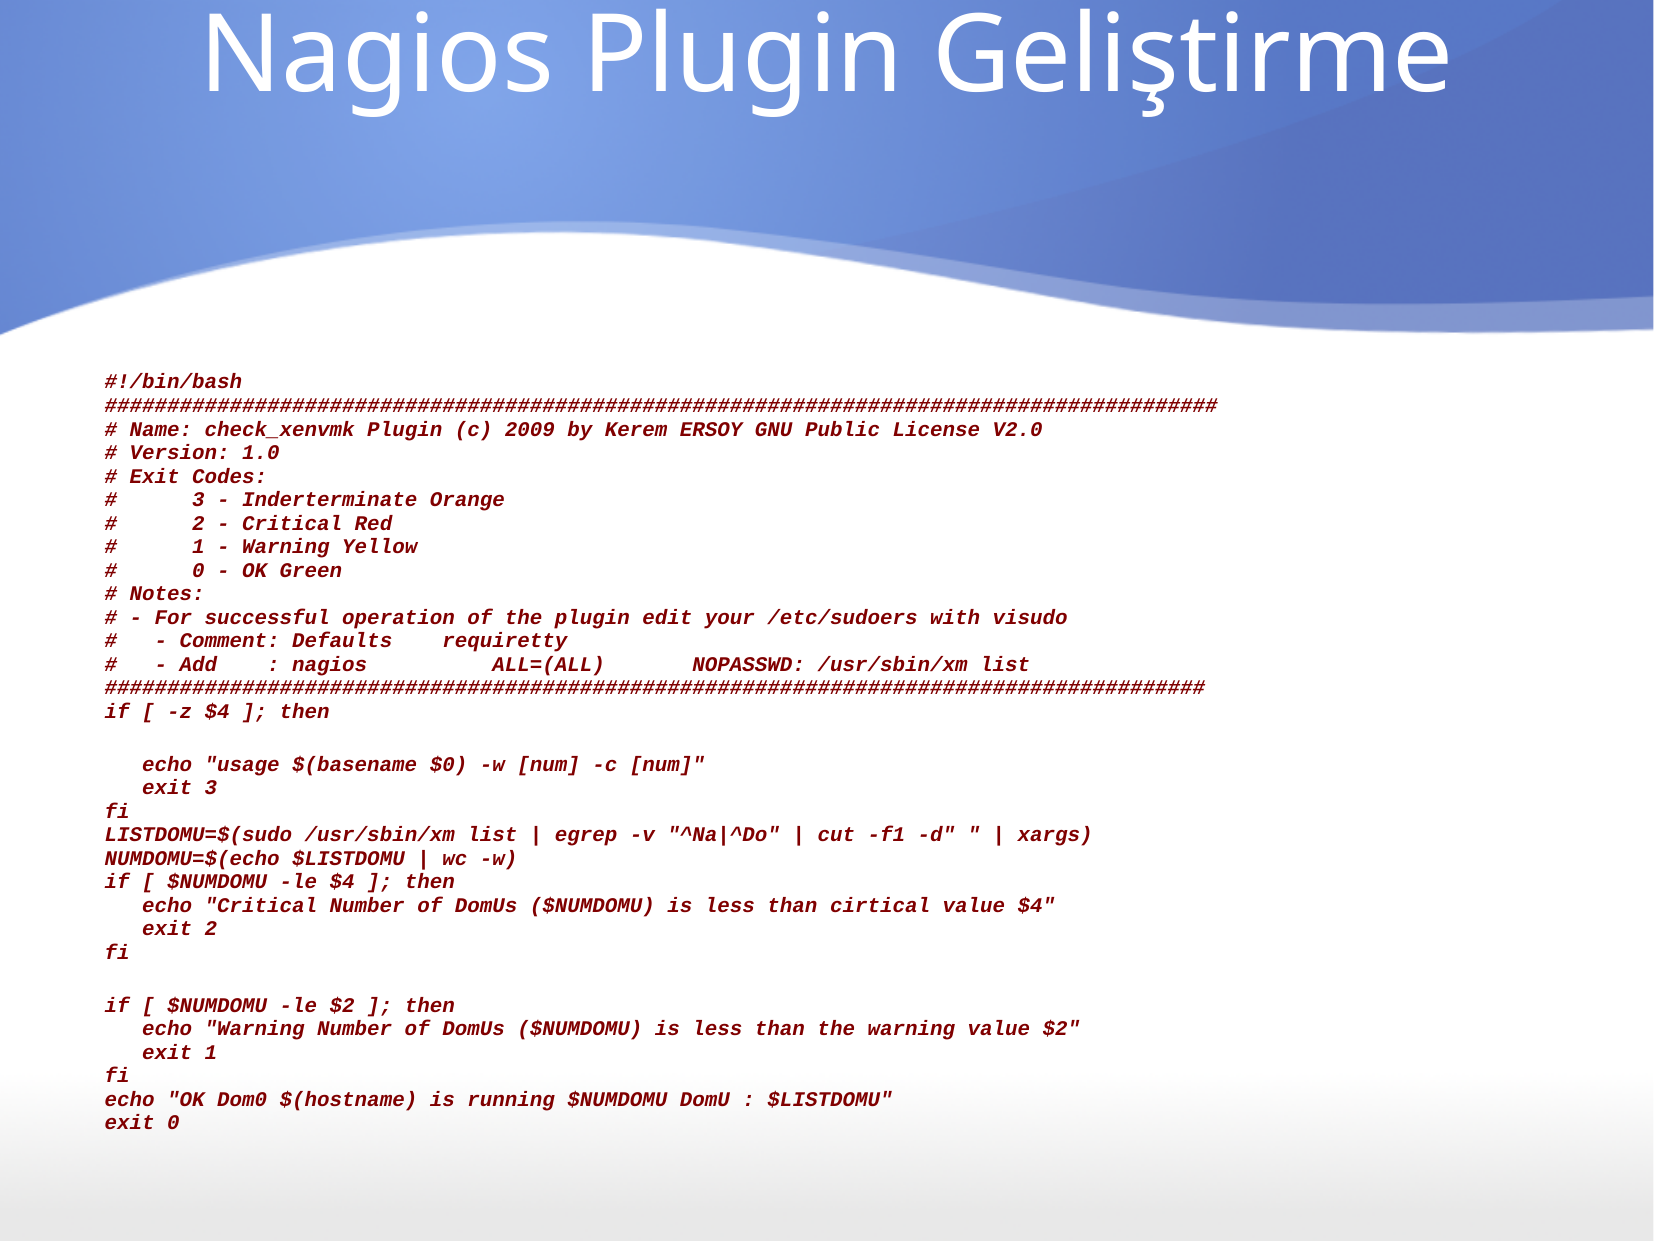

# Nagios Plugin Geliştirme
#!/bin/bash
#########################################################################################
# Name: check_xenvmk Plugin (c) 2009 by Kerem ERSOY GNU Public License V2.0
# Version: 1.0
# Exit Codes:
# 3 - Inderterminate Orange
# 2 - Critical Red
# 1 - Warning Yellow
# 0 - OK Green
# Notes:
# - For successful operation of the plugin edit your /etc/sudoers with visudo
# - Comment: Defaults requiretty
# - Add : nagios ALL=(ALL) NOPASSWD: /usr/sbin/xm list
########################################################################################
if [ -z $4 ]; then
 echo "usage $(basename $0) -w [num] -c [num]"
 exit 3
fi
LISTDOMU=$(sudo /usr/sbin/xm list | egrep -v "^Na|^Do" | cut -f1 -d" " | xargs)
NUMDOMU=$(echo $LISTDOMU | wc -w)
if [ $NUMDOMU -le $4 ]; then
 echo "Critical Number of DomUs ($NUMDOMU) is less than cirtical value $4"
 exit 2
fi
if [ $NUMDOMU -le $2 ]; then
 echo "Warning Number of DomUs ($NUMDOMU) is less than the warning value $2"
 exit 1
fi
echo "OK Dom0 $(hostname) is running $NUMDOMU DomU : $LISTDOMU"
exit 0